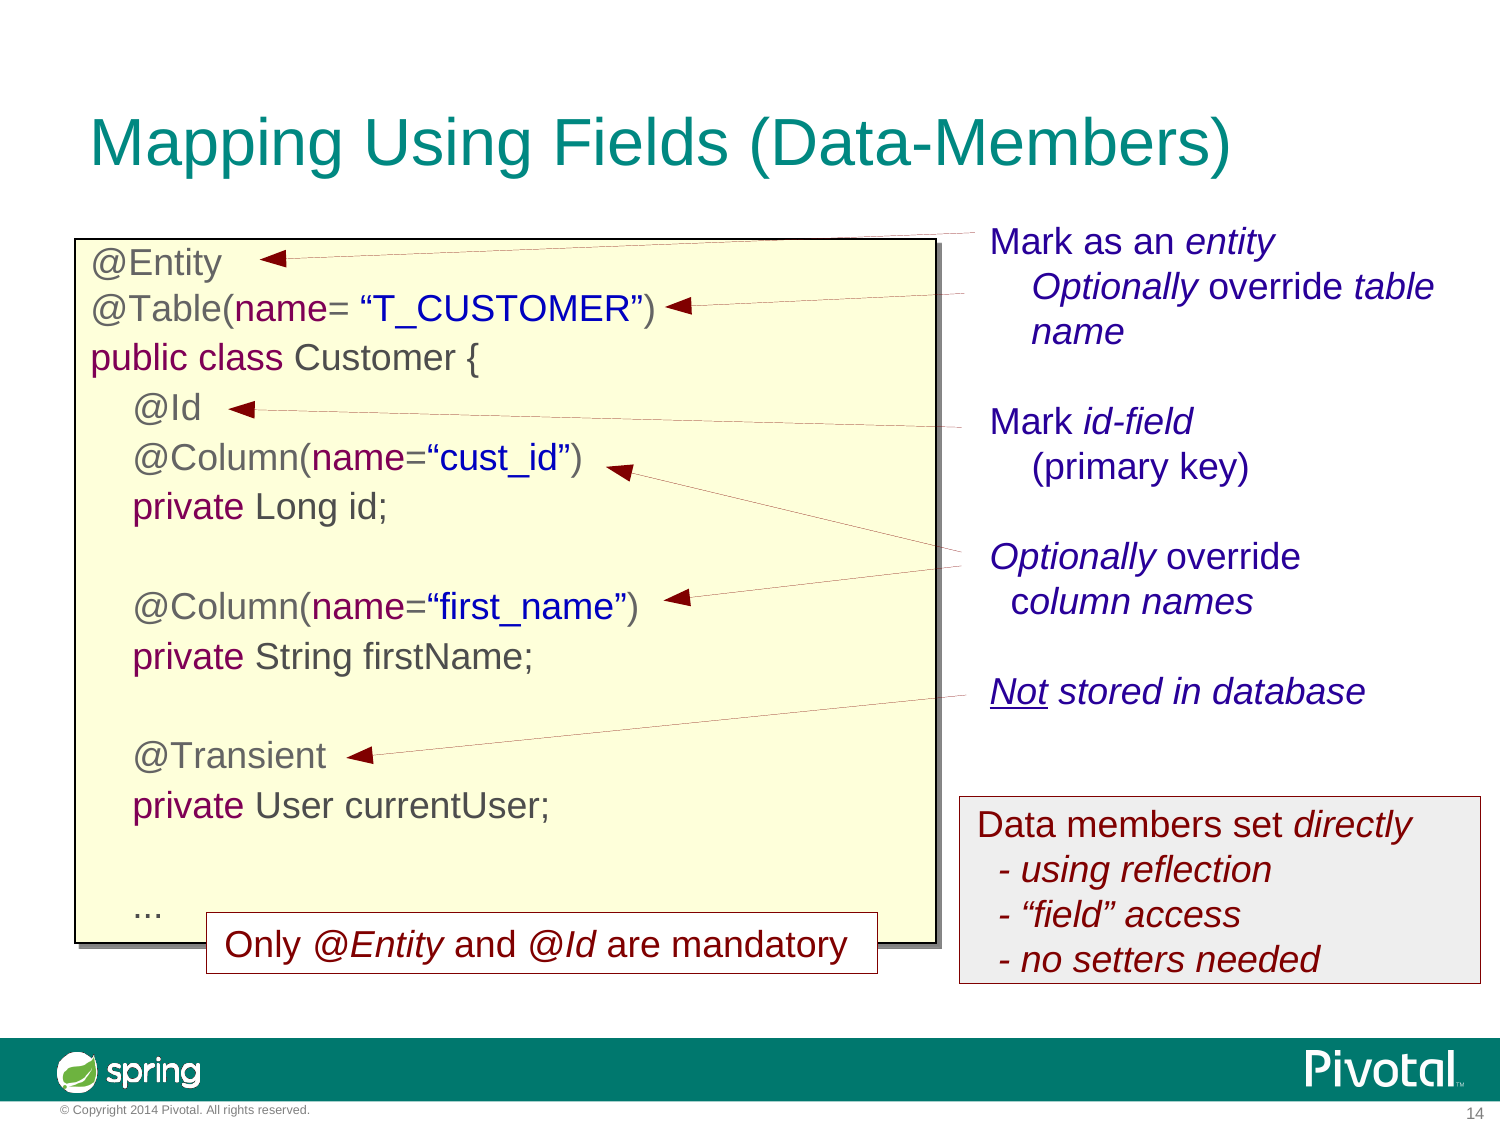

# Mapping Using Fields (Data-Members)
Mark as an entity
 Optionally override table
 name
Mark id-field
 (primary key)
Optionally override
 column names
Not stored in database
@Entity
@Table(name= “T_CUSTOMER”)
public class Customer {
 @Id
 @Column(name=“cust_id”)
 private Long id;
 @Column(name=“first_name”)
 private String firstName;
 @Transient
 private User currentUser;
 ...
Data members set directly
 - using reflection
 - “field” access
 - no setters needed
Only @Entity and @Id are mandatory